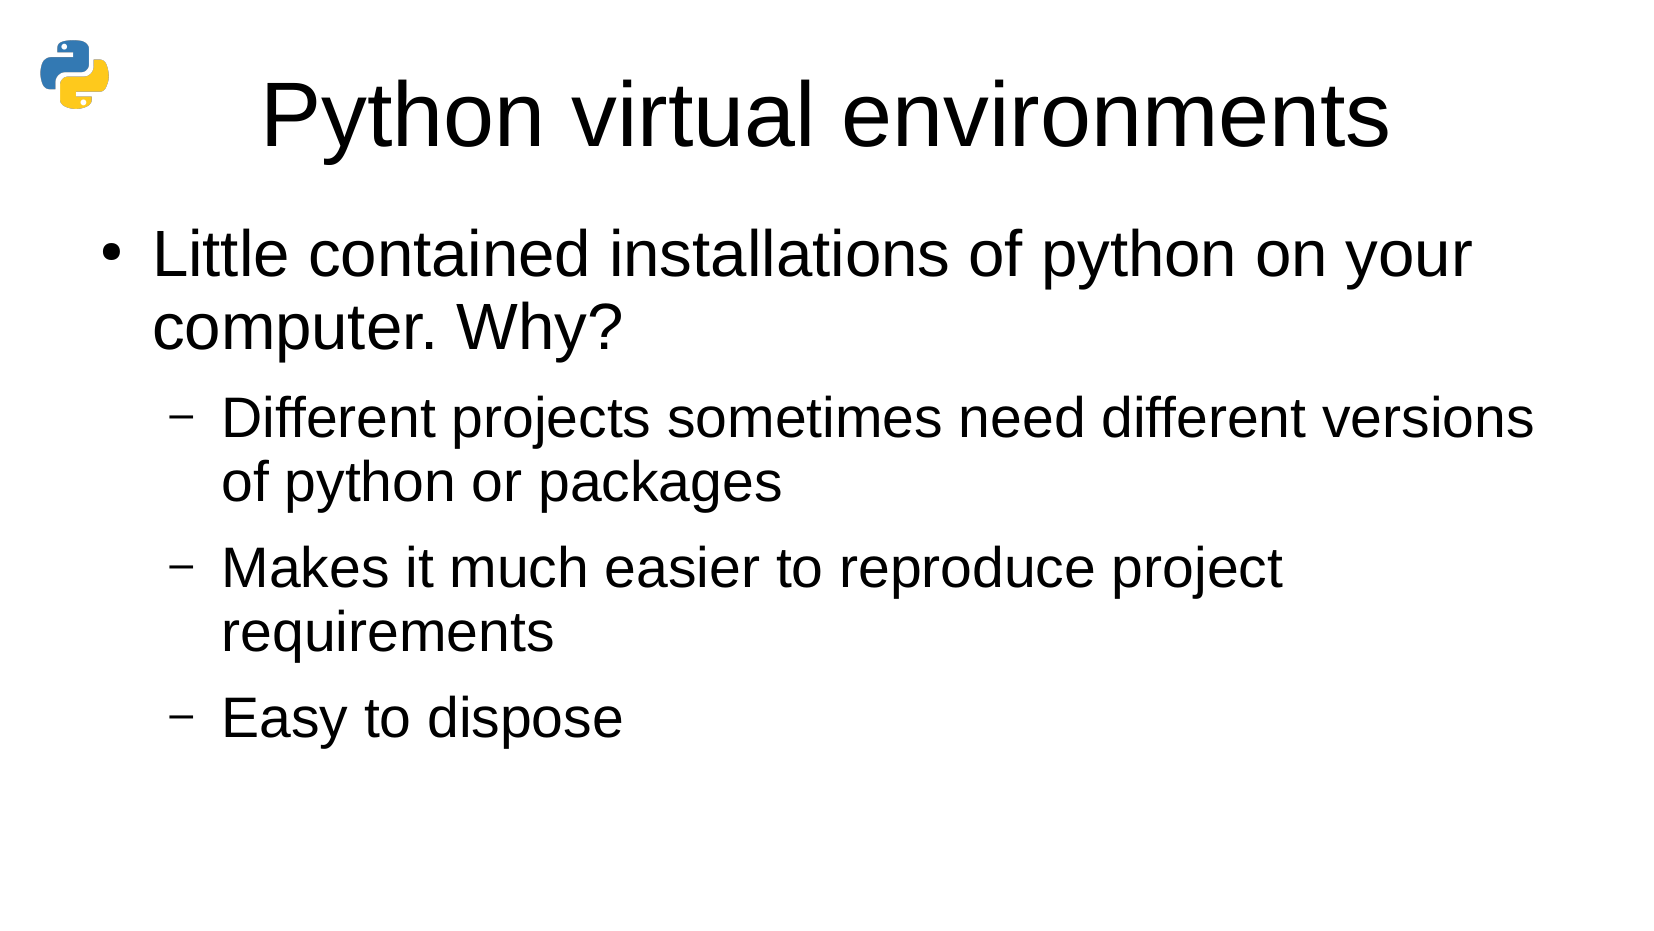

# Python virtual environments
Little contained installations of python on your computer. Why?
Different projects sometimes need different versions of python or packages
Makes it much easier to reproduce project requirements
Easy to dispose